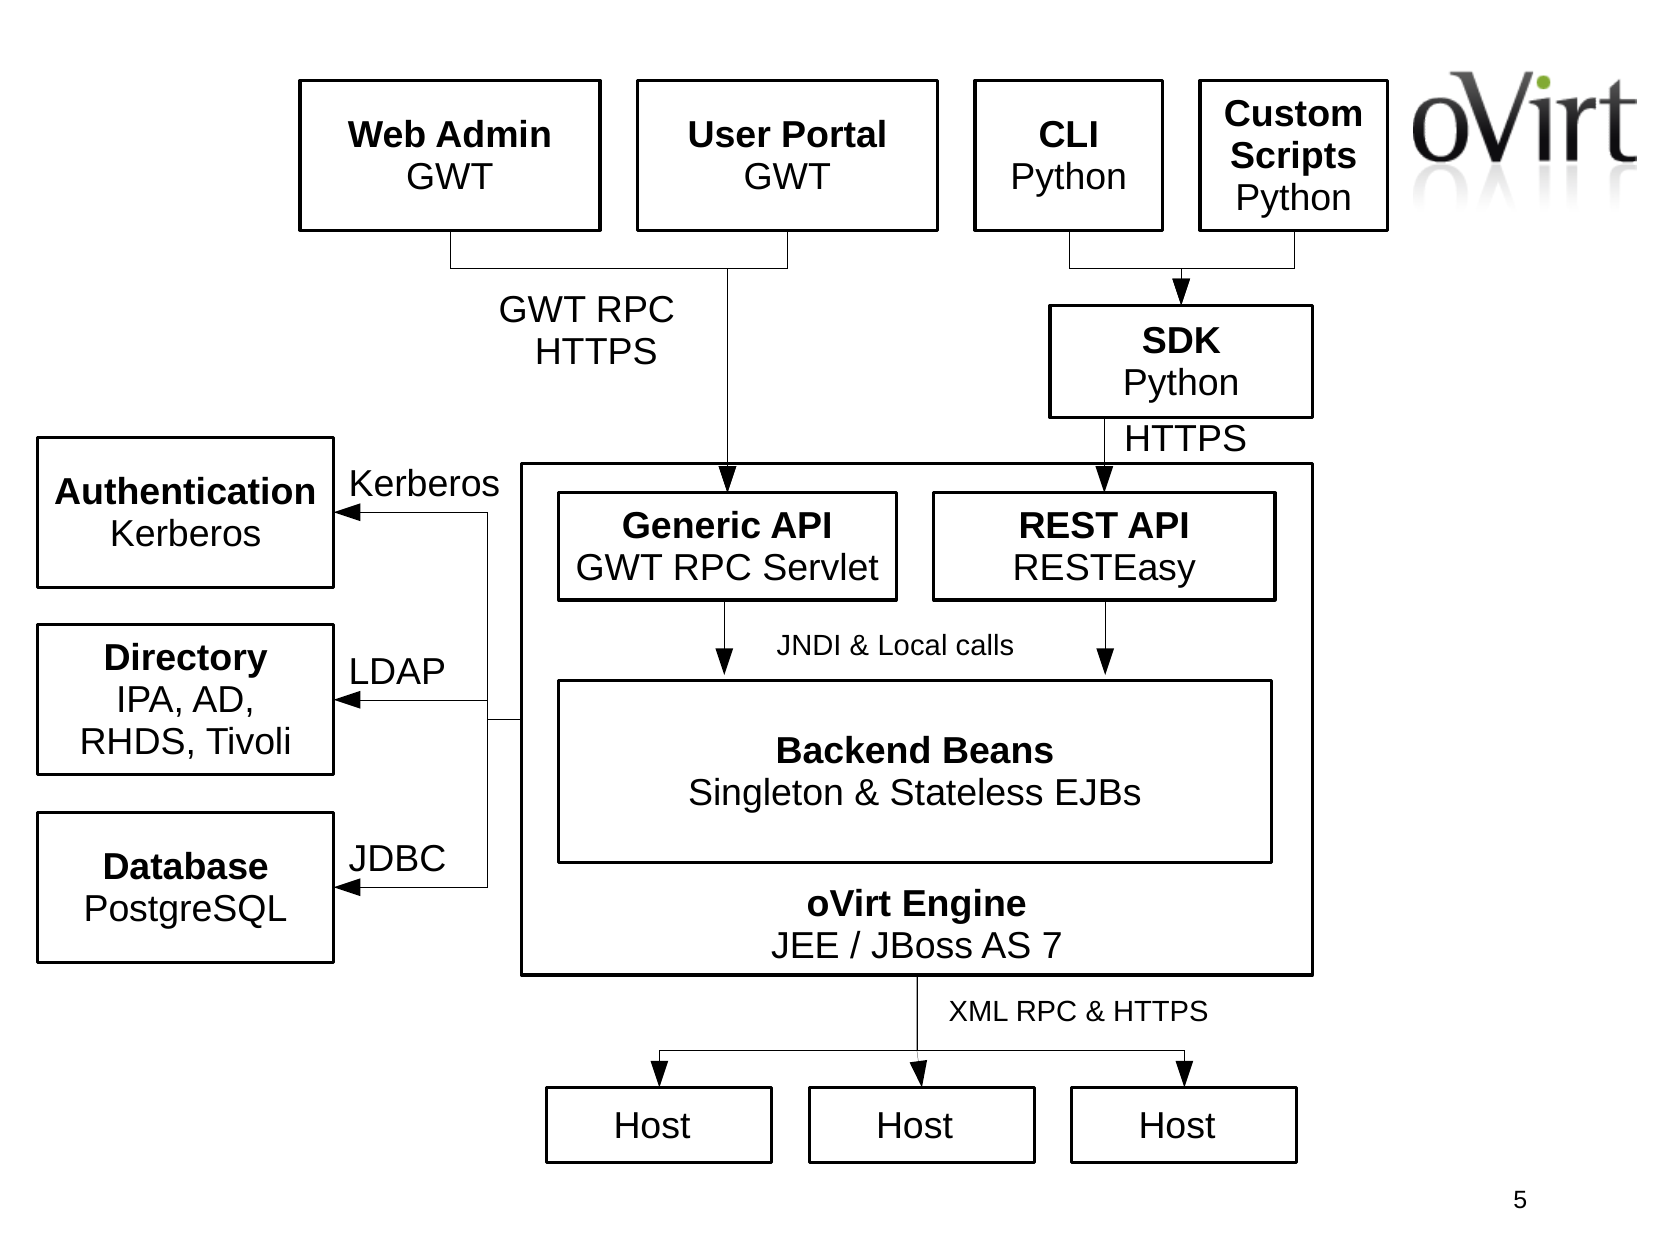

Web Admin
GWT
User Portal
GWT
CLI
Python
Custom
Scripts
Python
GWT RPC
HTTPS
SDK
Python
HTTPS
Authentication
Kerberos
Kerberos
oVirt Engine
JEE / JBoss AS 7
Generic API
GWT RPC Servlet
REST API
RESTEasy
JNDI & Local calls
Directory
IPA, AD,
RHDS, Tivoli
LDAP
Backend Beans
Singleton & Stateless EJBs
Database
PostgreSQL
JDBC
XML RPC & HTTPS
Host
Host
Host